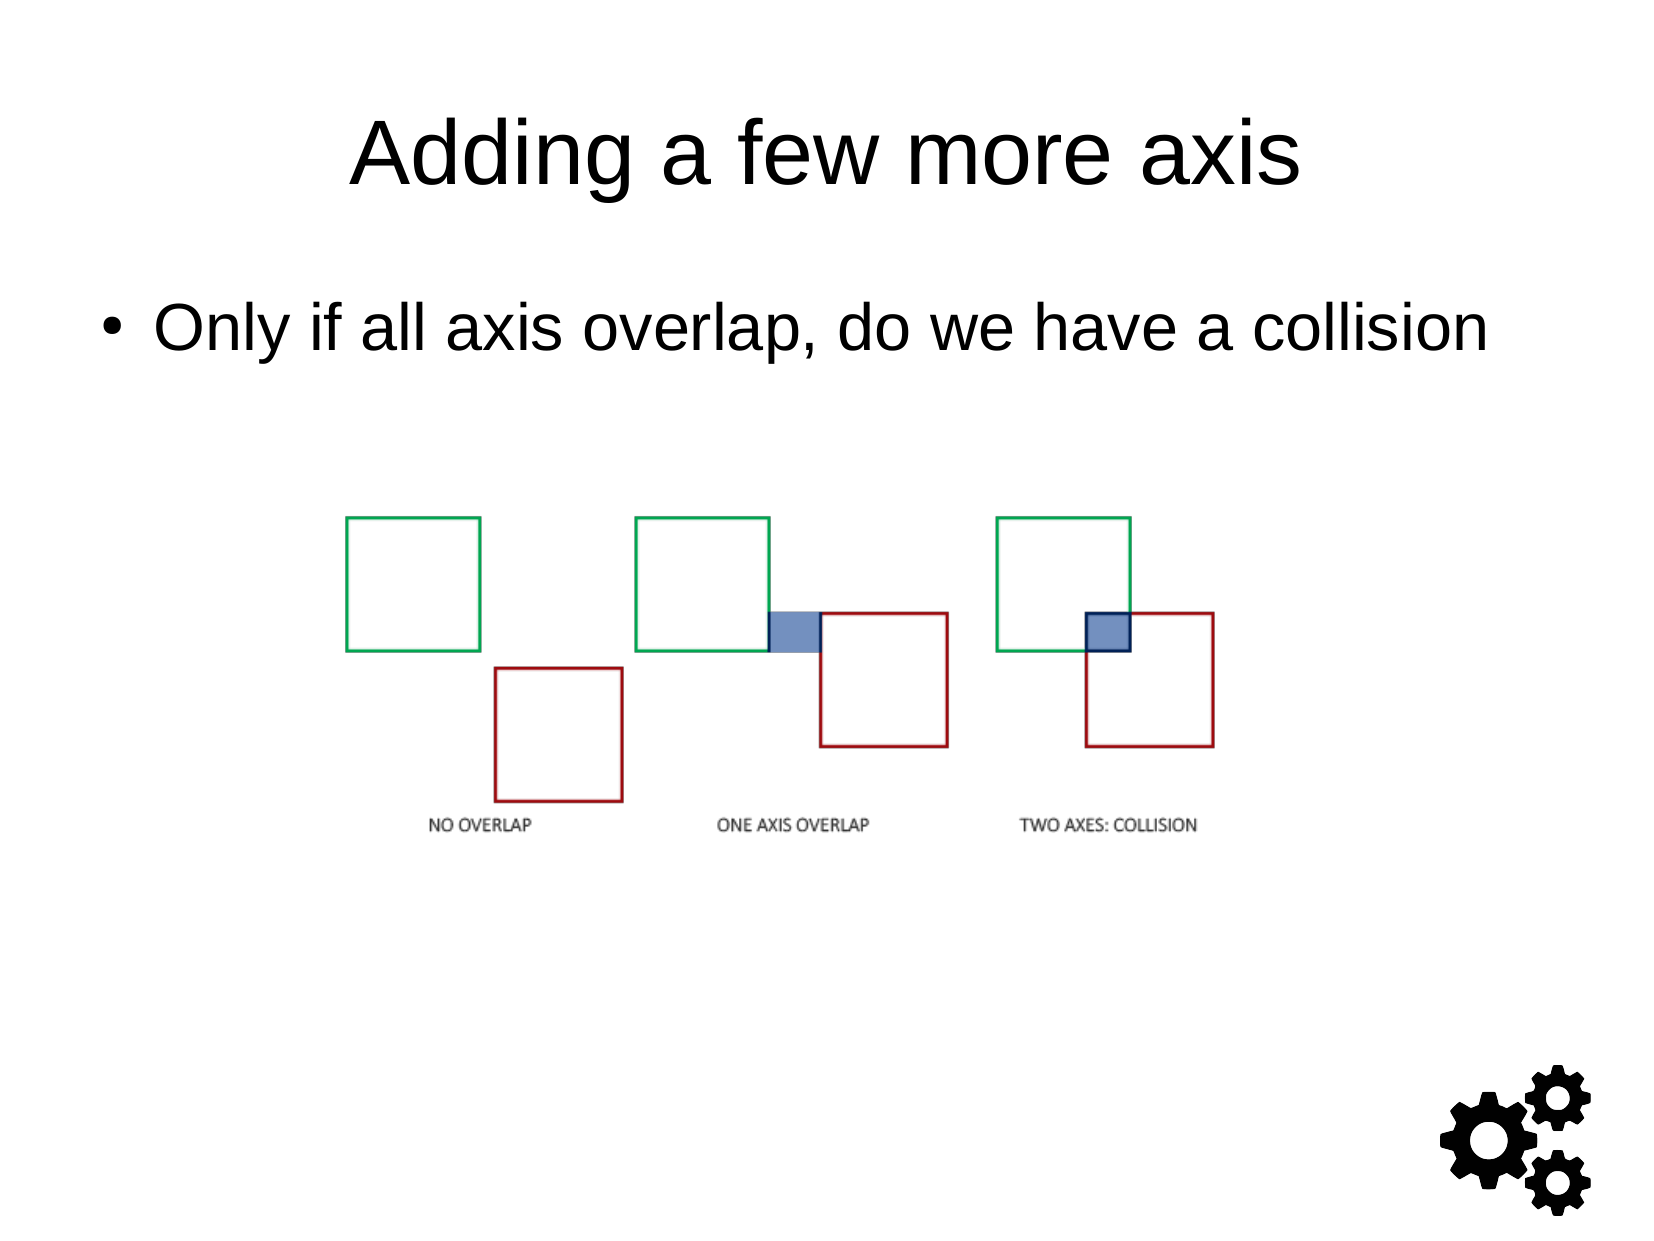

# Adding a few more axis
Only if all axis overlap, do we have a collision